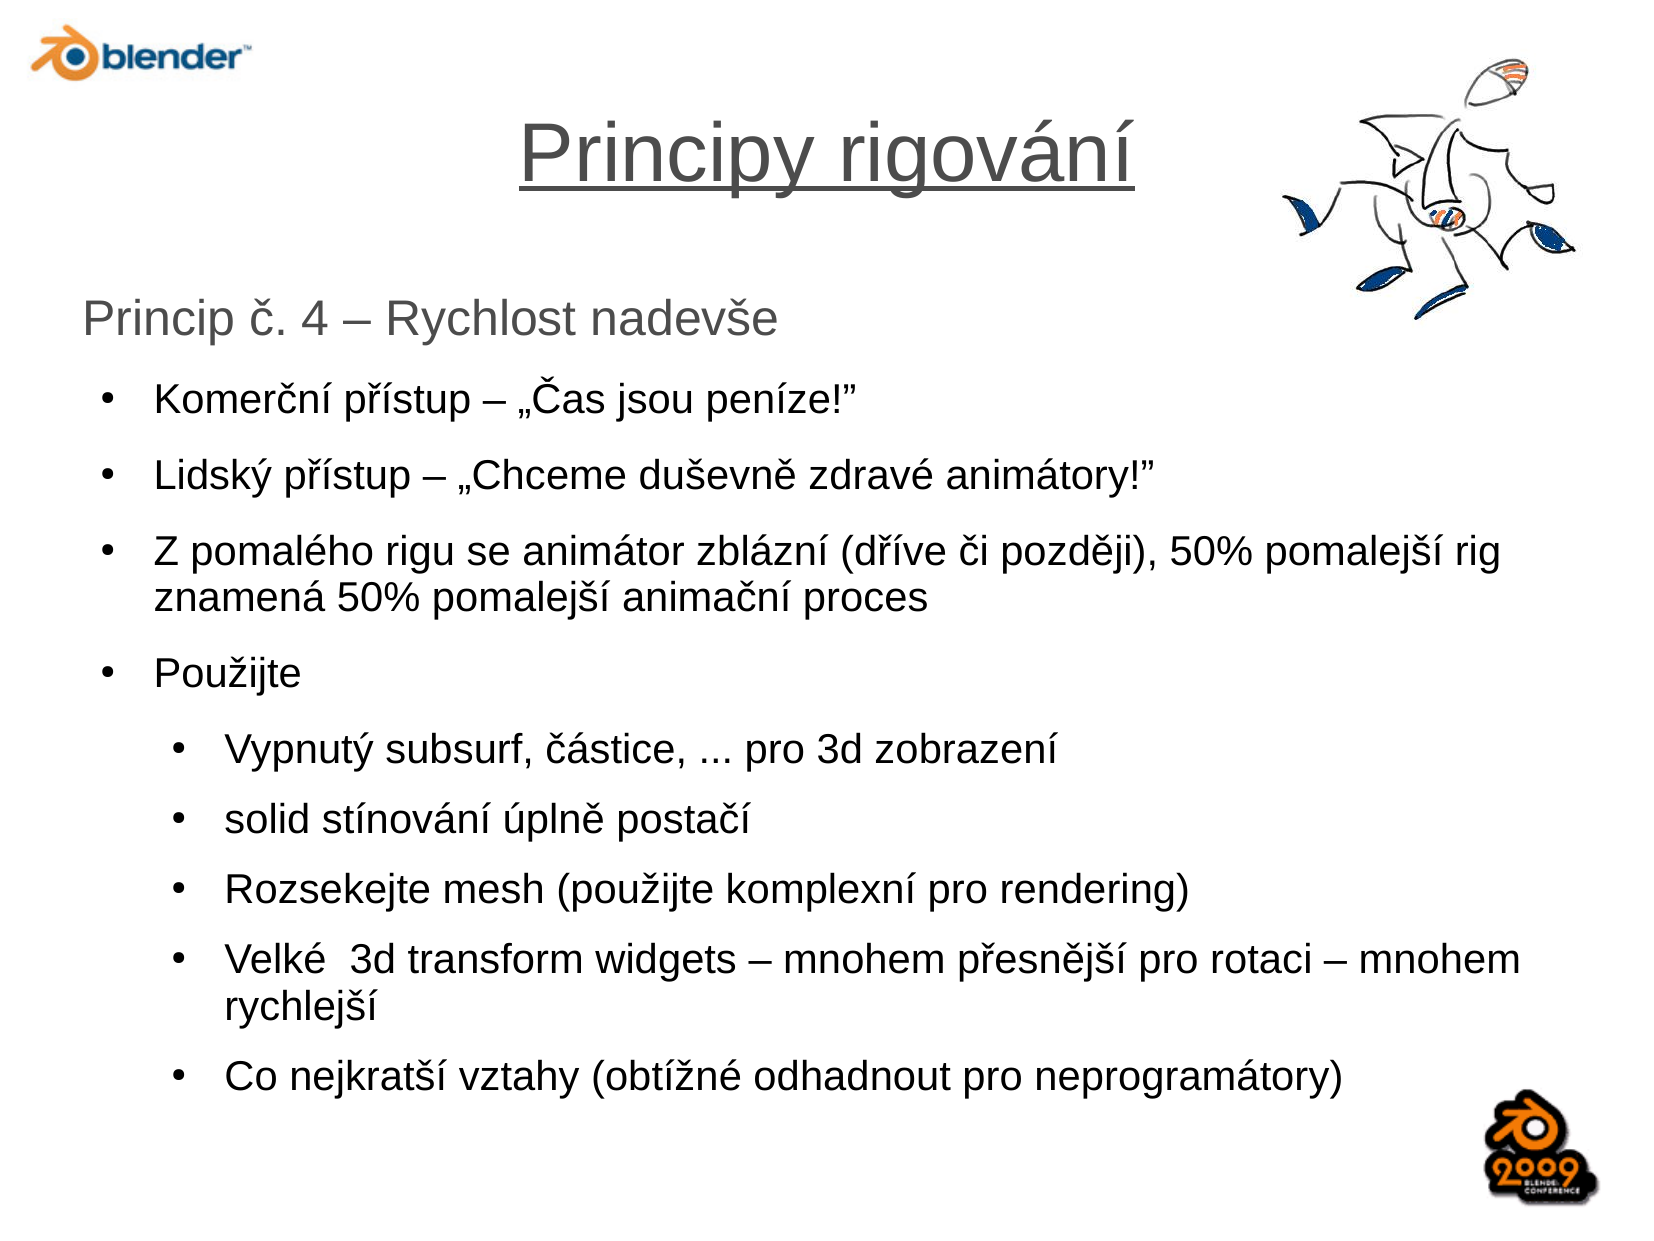

# Principy rigování
Princip č. 4 – Rychlost nadevše
Komerční přístup – „Čas jsou peníze!”
Lidský přístup – „Chceme duševně zdravé animátory!”
Z pomalého rigu se animátor zblázní (dříve či později), 50% pomalejší rig znamená 50% pomalejší animační proces
Použijte
Vypnutý subsurf, částice, ... pro 3d zobrazení
solid stínování úplně postačí
Rozsekejte mesh (použijte komplexní pro rendering)
Velké 3d transform widgets – mnohem přesnější pro rotaci – mnohem rychlejší
Co nejkratší vztahy (obtížné odhadnout pro neprogramátory)